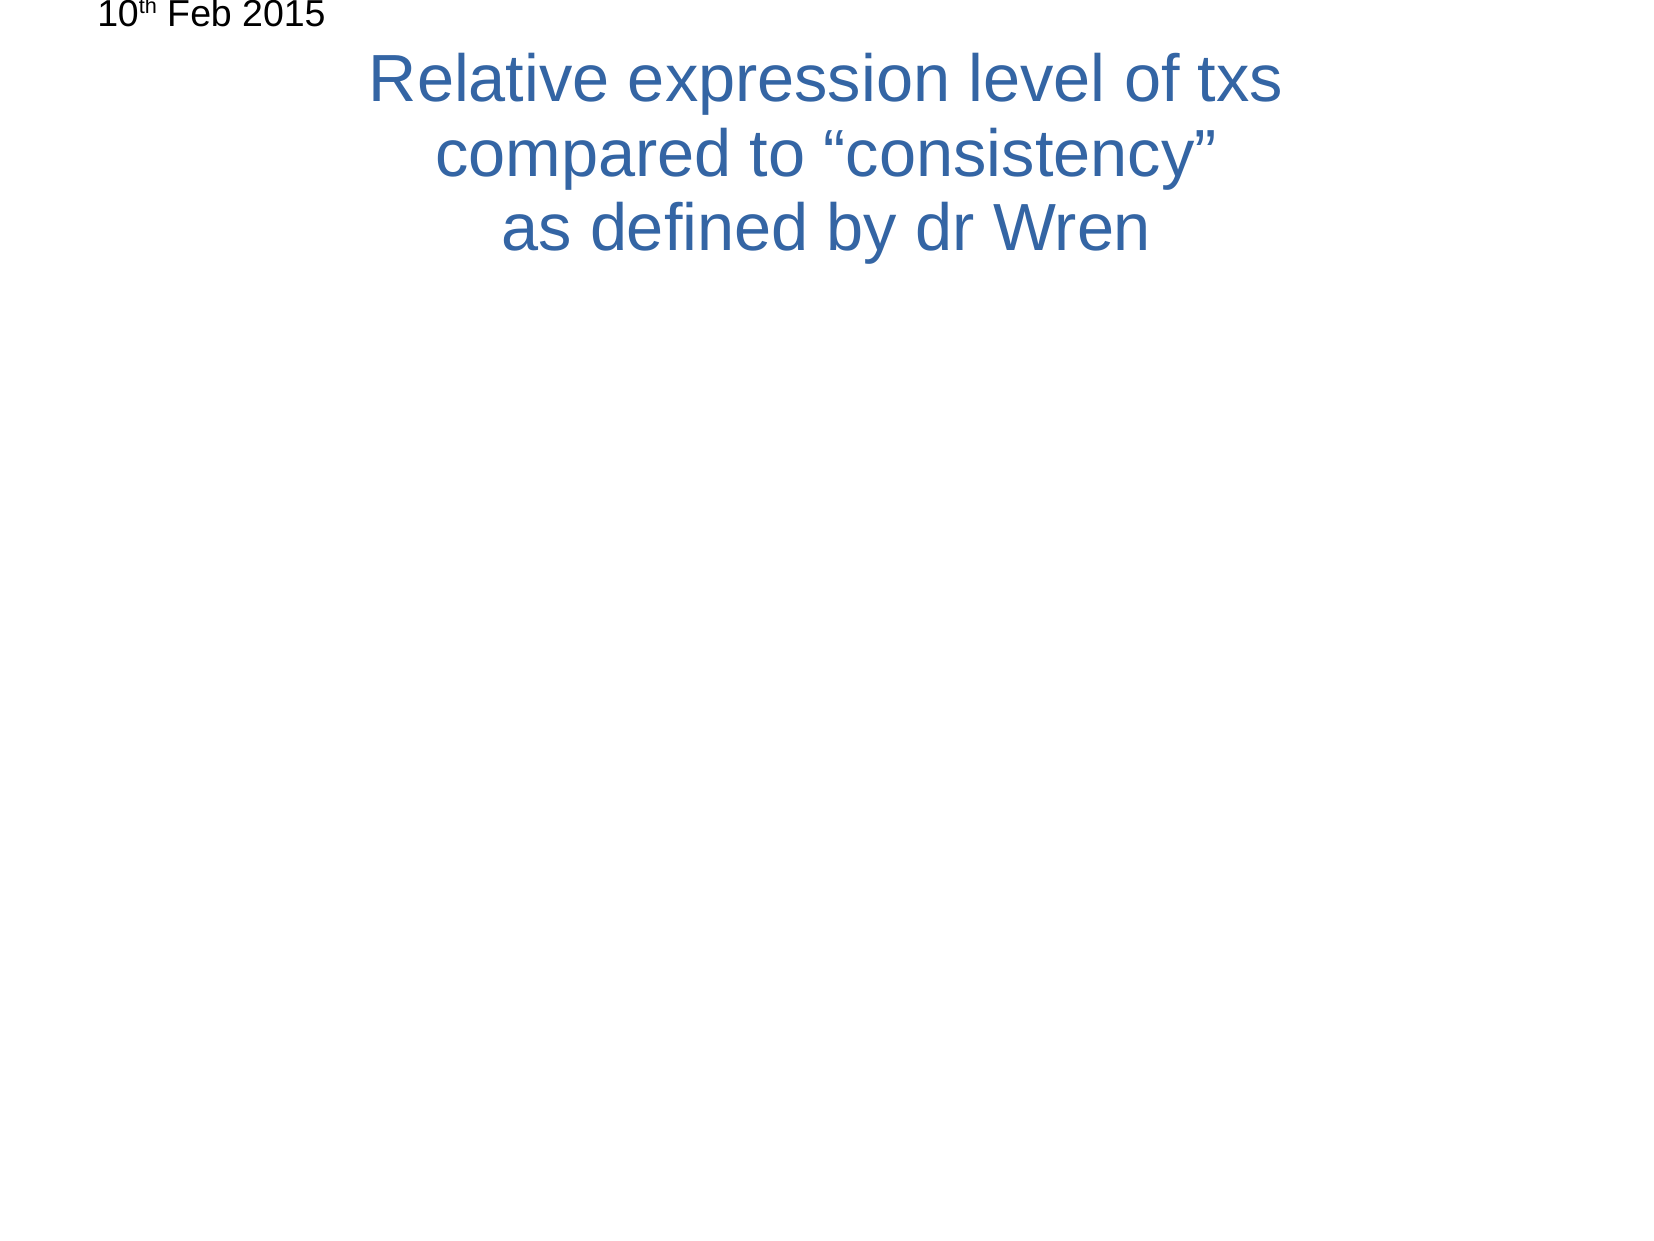

10th Feb 2015
# Relative expression level of txs compared to “consistency” as defined by dr Wren